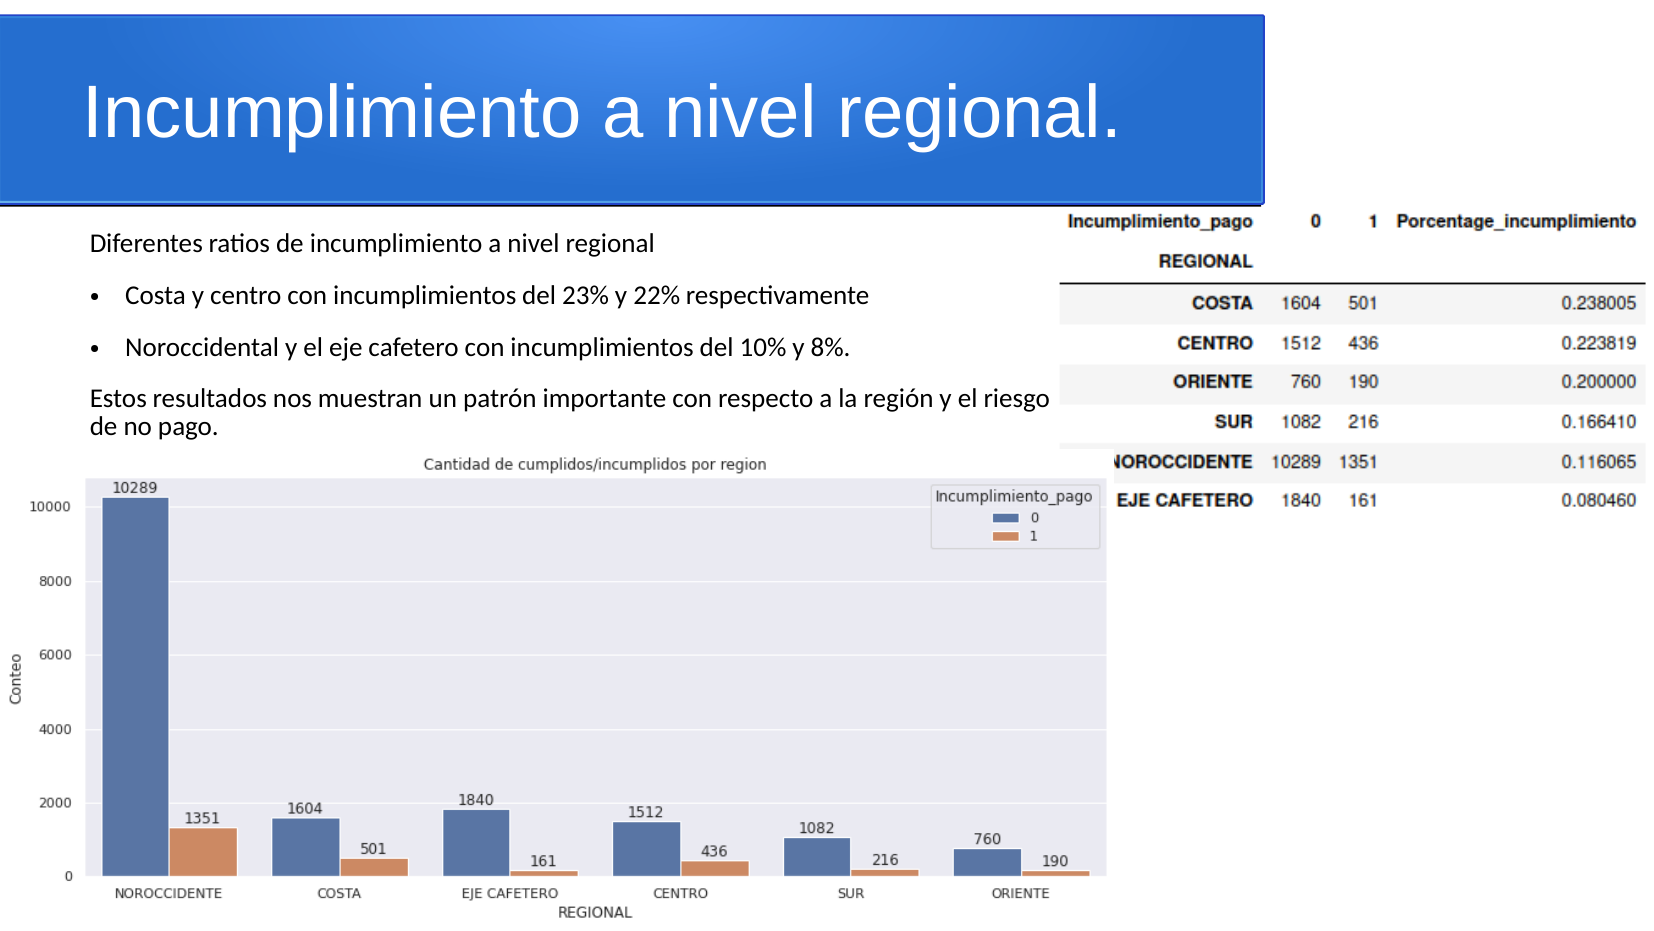

# Incumplimiento a nivel regional.
Diferentes ratios de incumplimiento a nivel regional
Costa y centro con incumplimientos del 23% y 22% respectivamente
Noroccidental y el eje cafetero con incumplimientos del 10% y 8%.
Estos resultados nos muestran un patrón importante con respecto a la región y el riesgo de no pago.